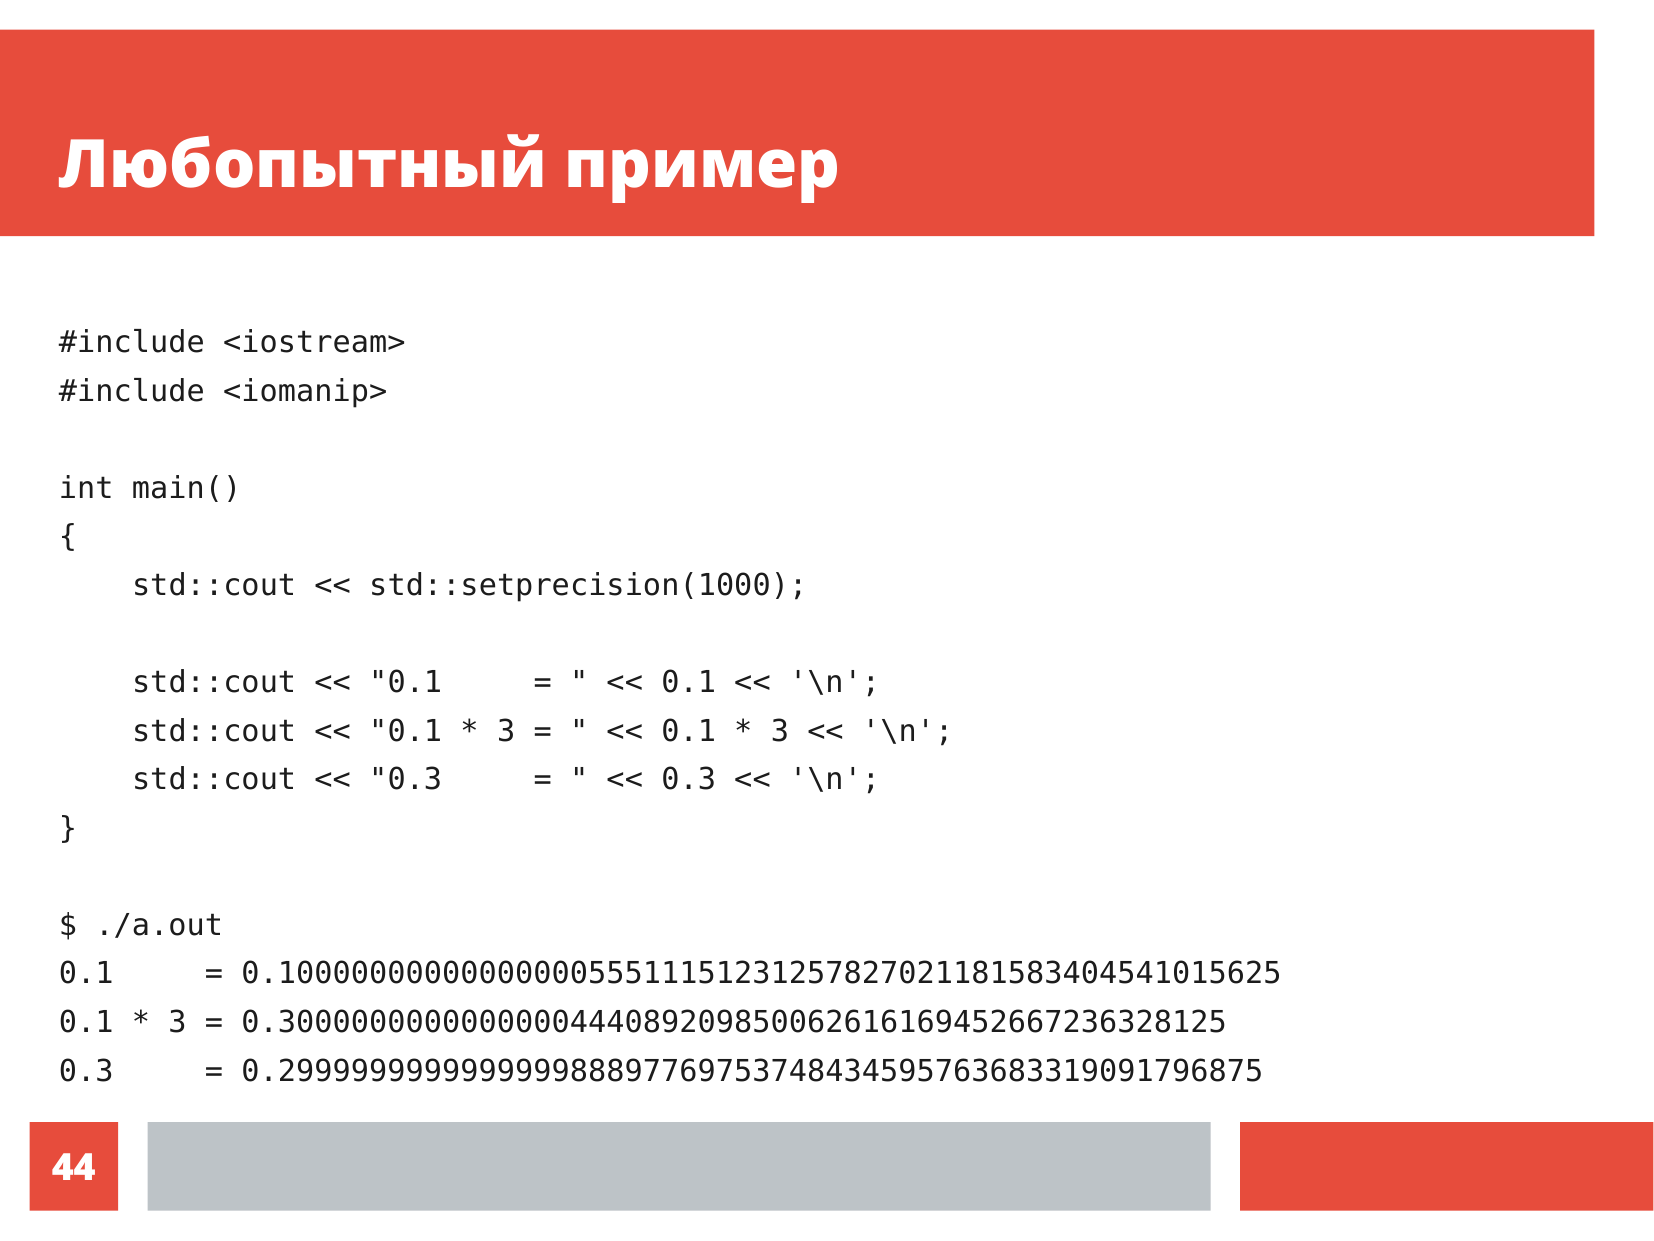

# Любопытный пример
#include <iostream>
#include <iomanip>
int main()
{
 std::cout << std::setprecision(1000);
 std::cout << "0.1 = " << 0.1 << '\n';
 std::cout << "0.1 * 3 = " << 0.1 * 3 << '\n';
 std::cout << "0.3 = " << 0.3 << '\n';
}
$ ./a.out
0.1 = 0.1000000000000000055511151231257827021181583404541015625
0.1 * 3 = 0.3000000000000000444089209850062616169452667236328125
0.3 = 0.299999999999999988897769753748434595763683319091796875
44